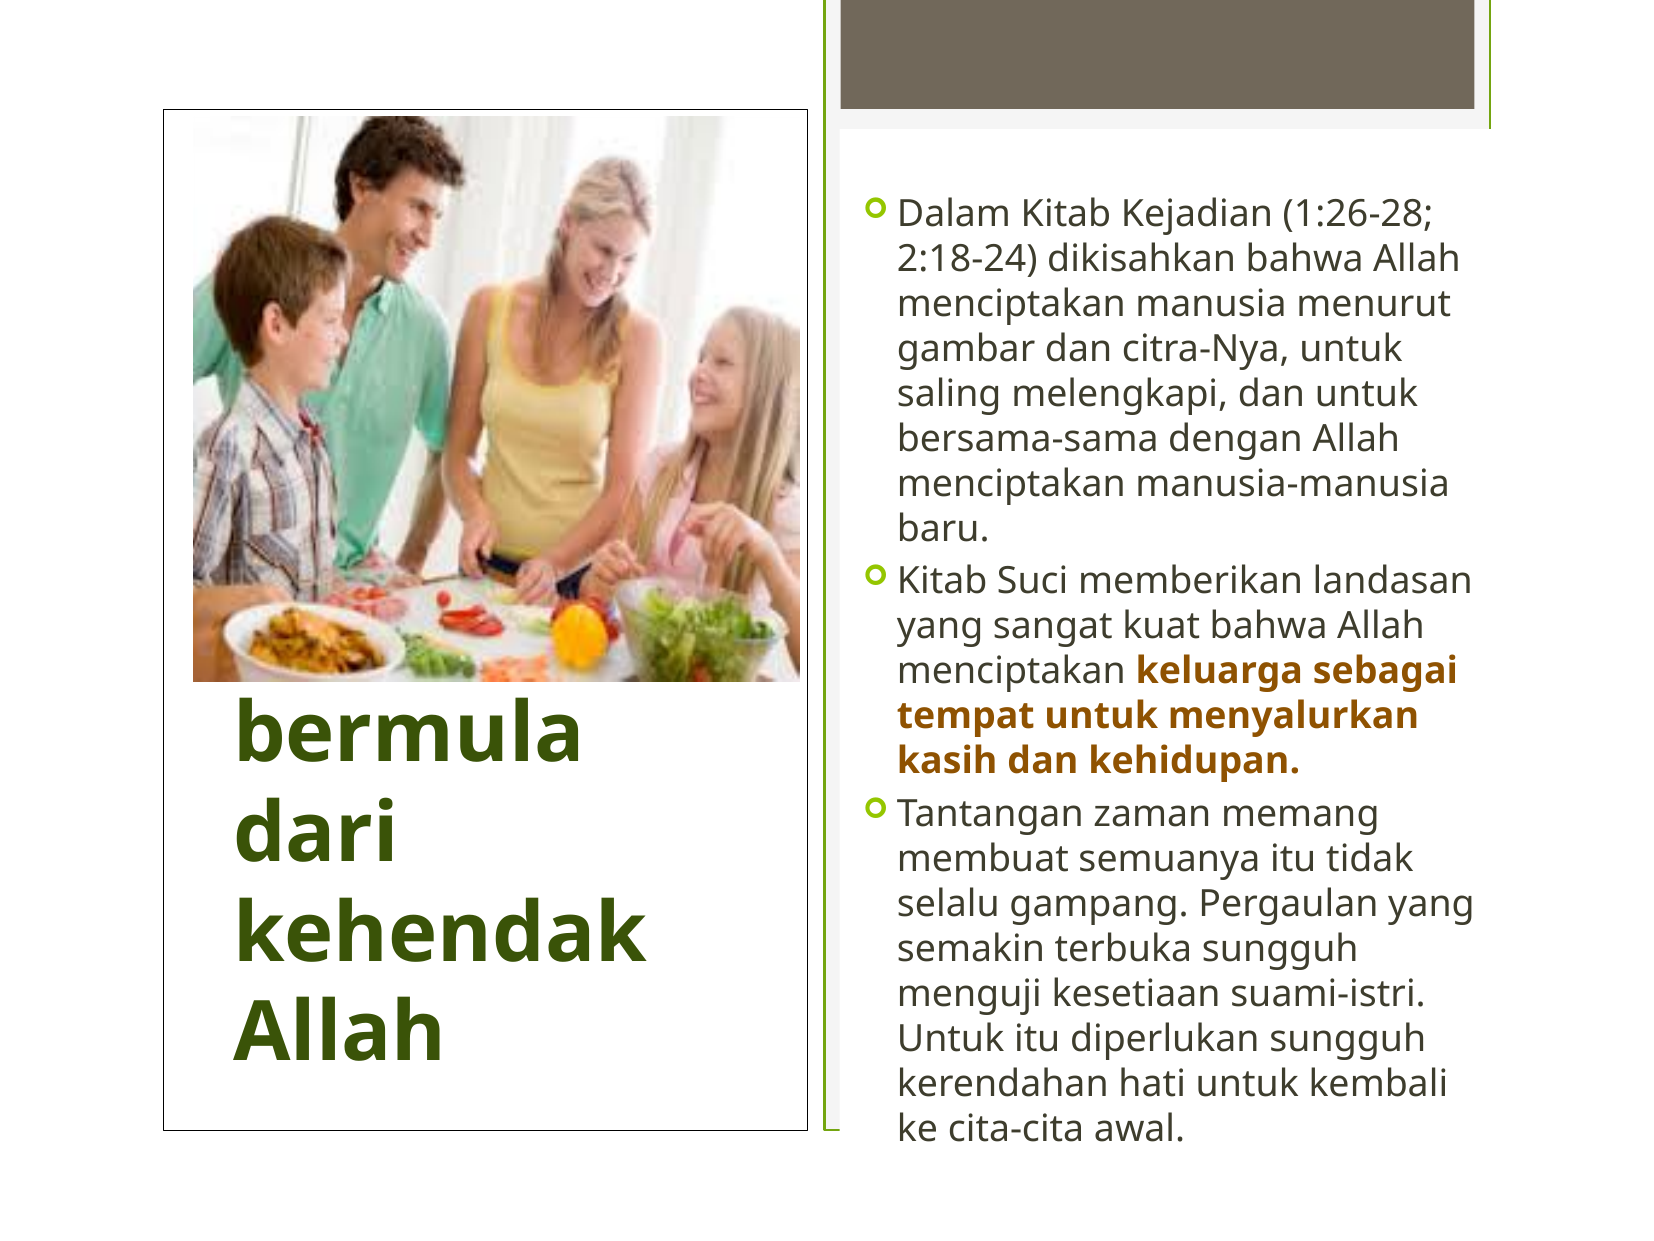

Dalam Kitab Kejadian (1:26-28; 2:18-24) dikisahkan bahwa Allah menciptakan manusia menurut gambar dan citra-Nya, untuk saling melengkapi, dan untuk bersama-sama dengan Allah menciptakan manusia-manusia baru.
Kitab Suci memberikan landasan yang sangat kuat bahwa Allah menciptakan keluarga sebagai tempat untuk menyalurkan kasih dan kehidupan.
Tantangan zaman memang membuat semuanya itu tidak selalu gampang. Pergaulan yang semakin terbuka sungguh menguji kesetiaan suami-istri. Untuk itu diperlukan sungguh kerendahan hati untuk kembali ke cita-cita awal.
# A. Semuanya bermula dari kehendak Allah